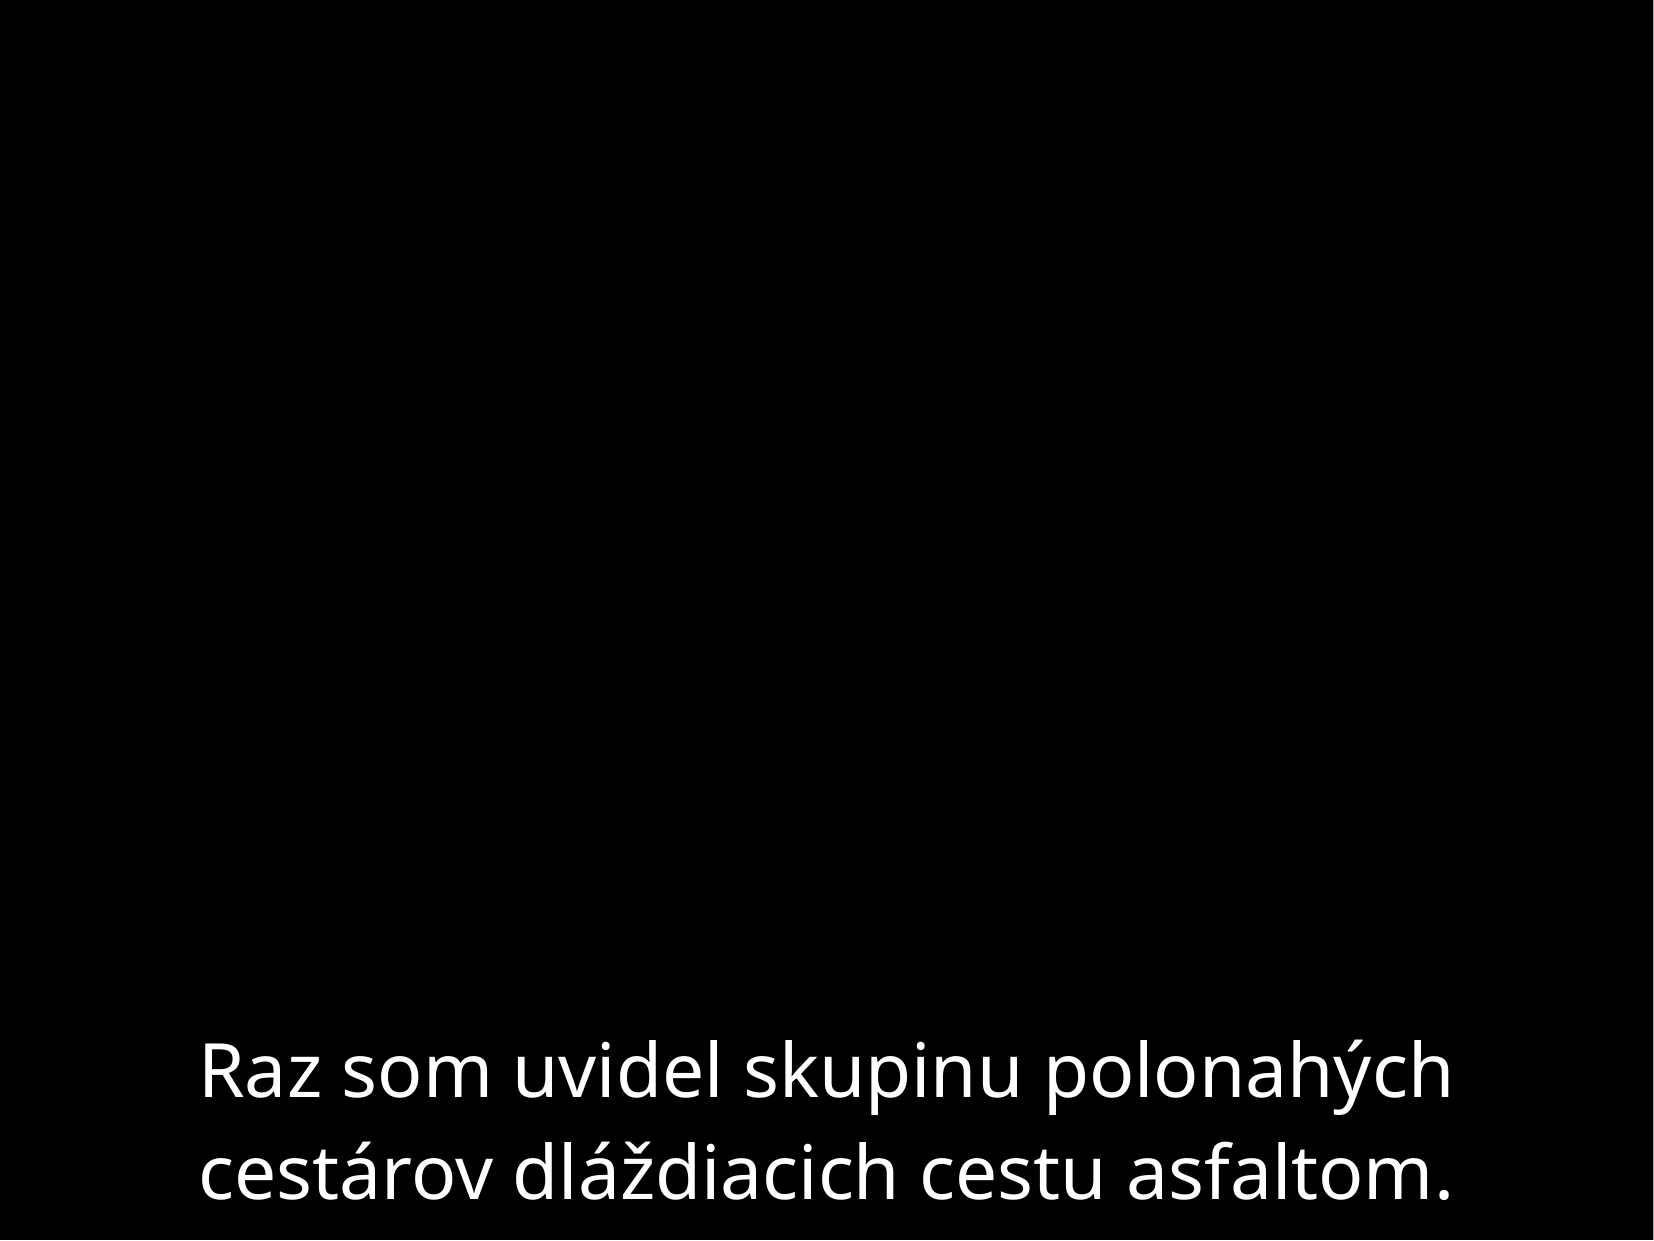

# Raz som uvidel skupinu polonahých cestárov dláždiacich cestu asfaltom.